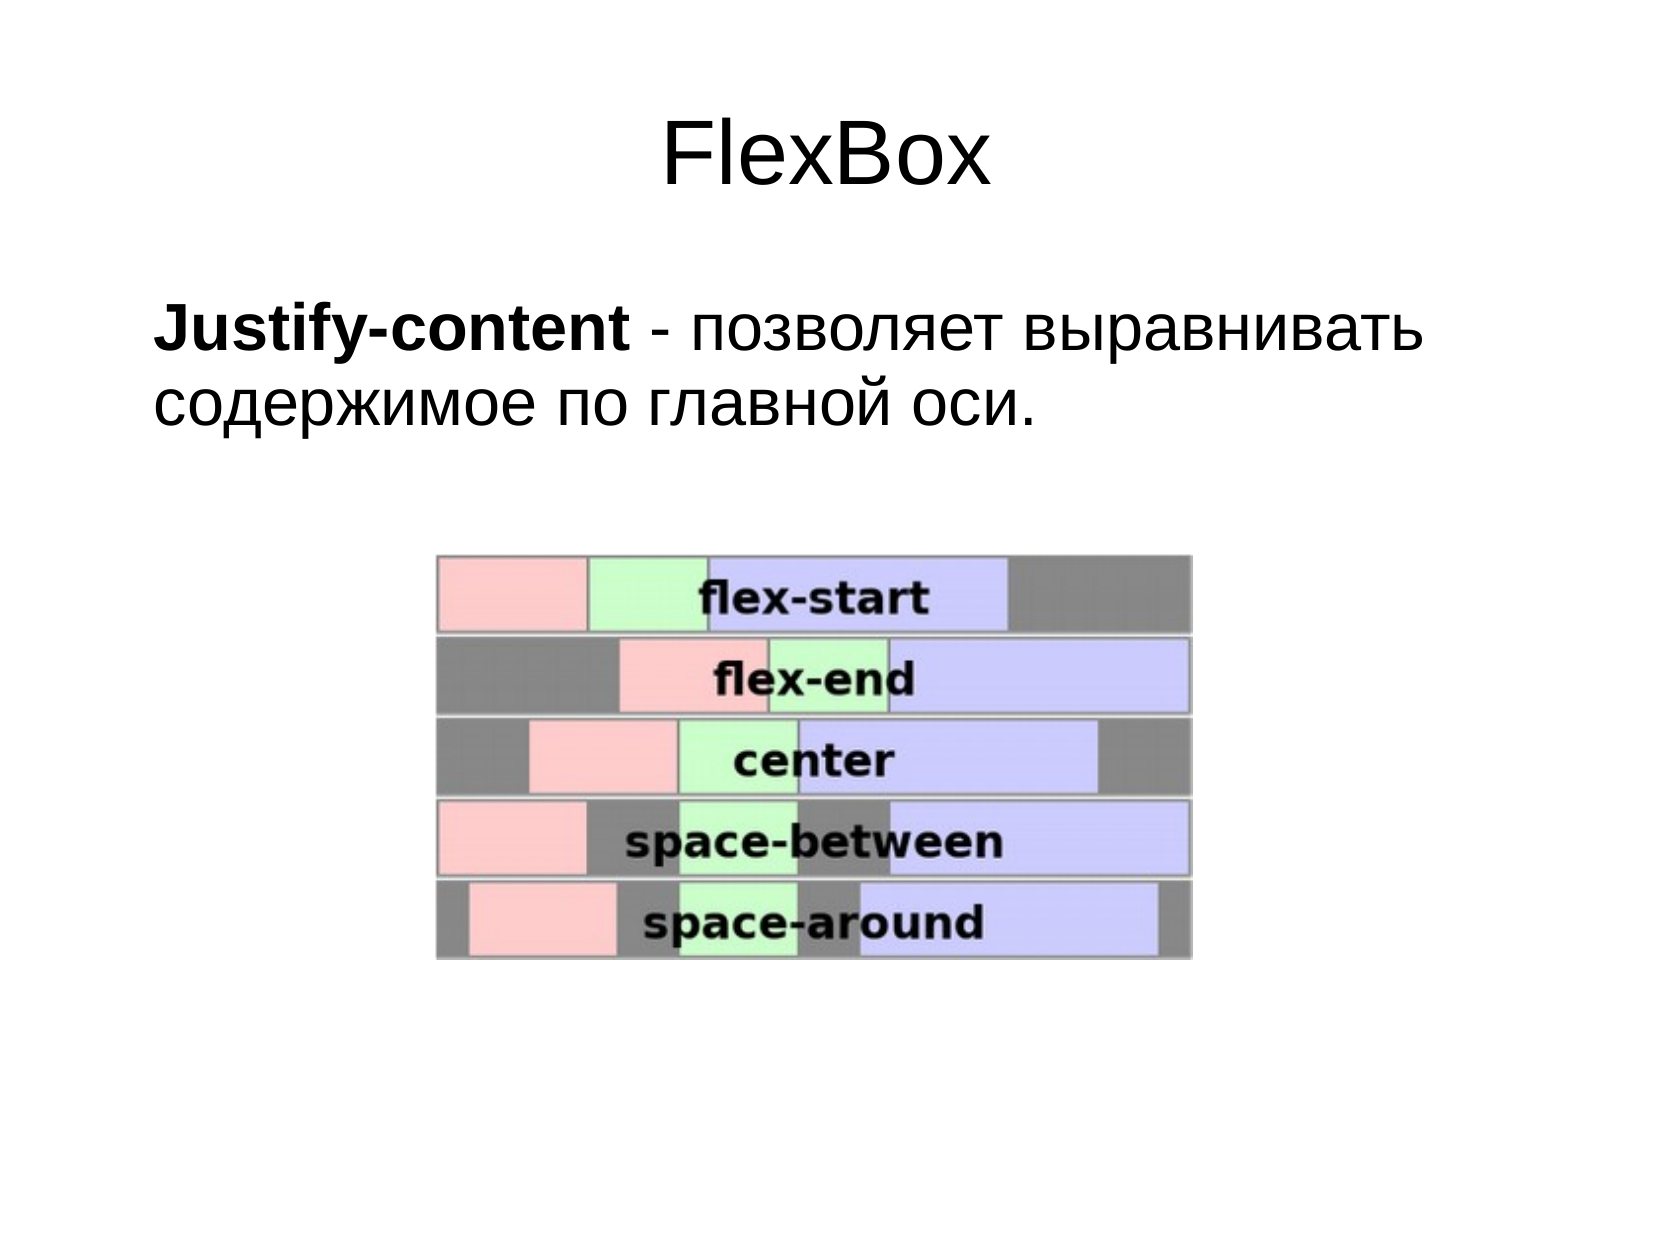

# FlexBox
Justify-content - позволяет выравнивать содержимое по главной оси.